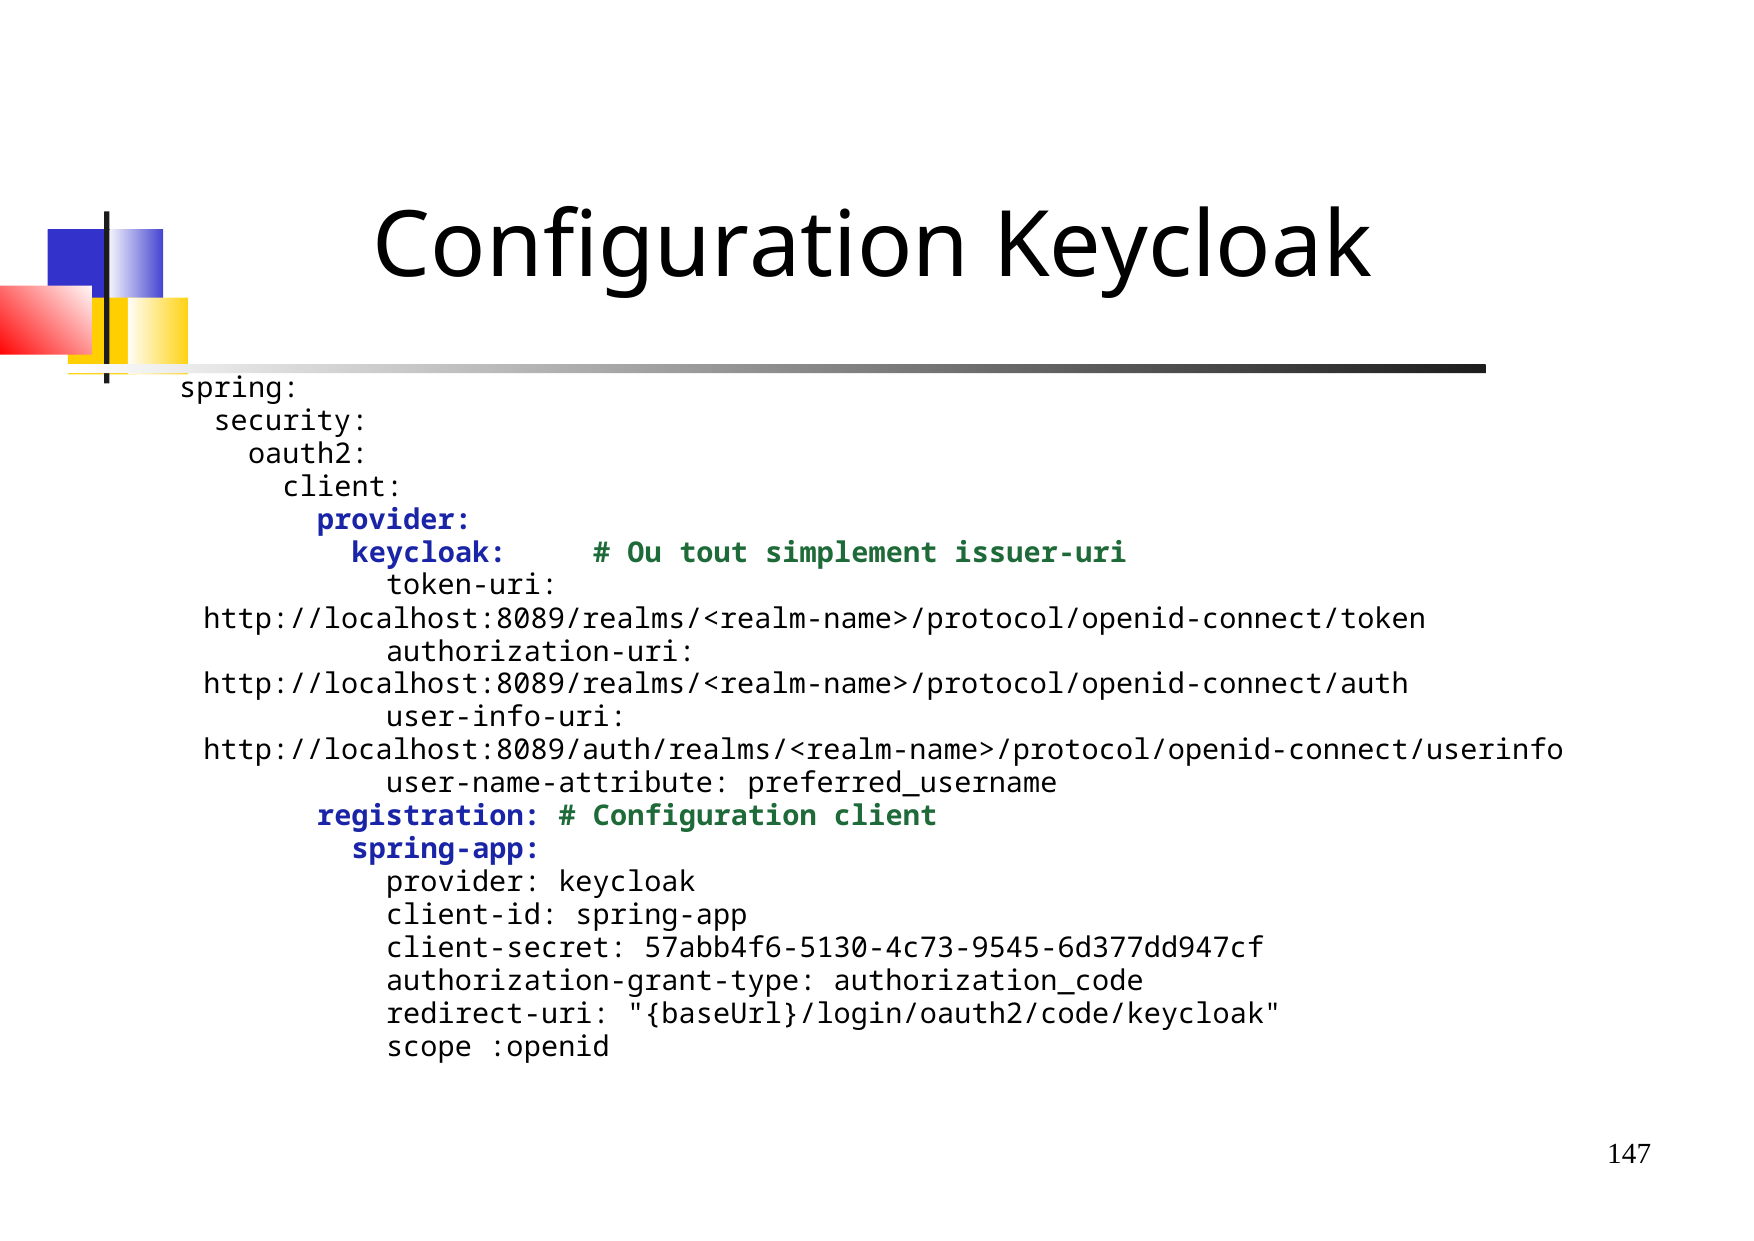

# Configuration Keycloak
spring:
 security:
 oauth2:
 client:
 provider:
 keycloak: # Ou tout simplement issuer-uri
 token-uri: http://localhost:8089/realms/<realm-name>/protocol/openid-connect/token
 authorization-uri: http://localhost:8089/realms/<realm-name>/protocol/openid-connect/auth
 user-info-uri: http://localhost:8089/auth/realms/<realm-name>/protocol/openid-connect/userinfo
 user-name-attribute: preferred_username
 registration: # Configuration client
 spring-app:
 provider: keycloak
 client-id: spring-app
 client-secret: 57abb4f6-5130-4c73-9545-6d377dd947cf
 authorization-grant-type: authorization_code
 redirect-uri: "{baseUrl}/login/oauth2/code/keycloak"
 scope :openid